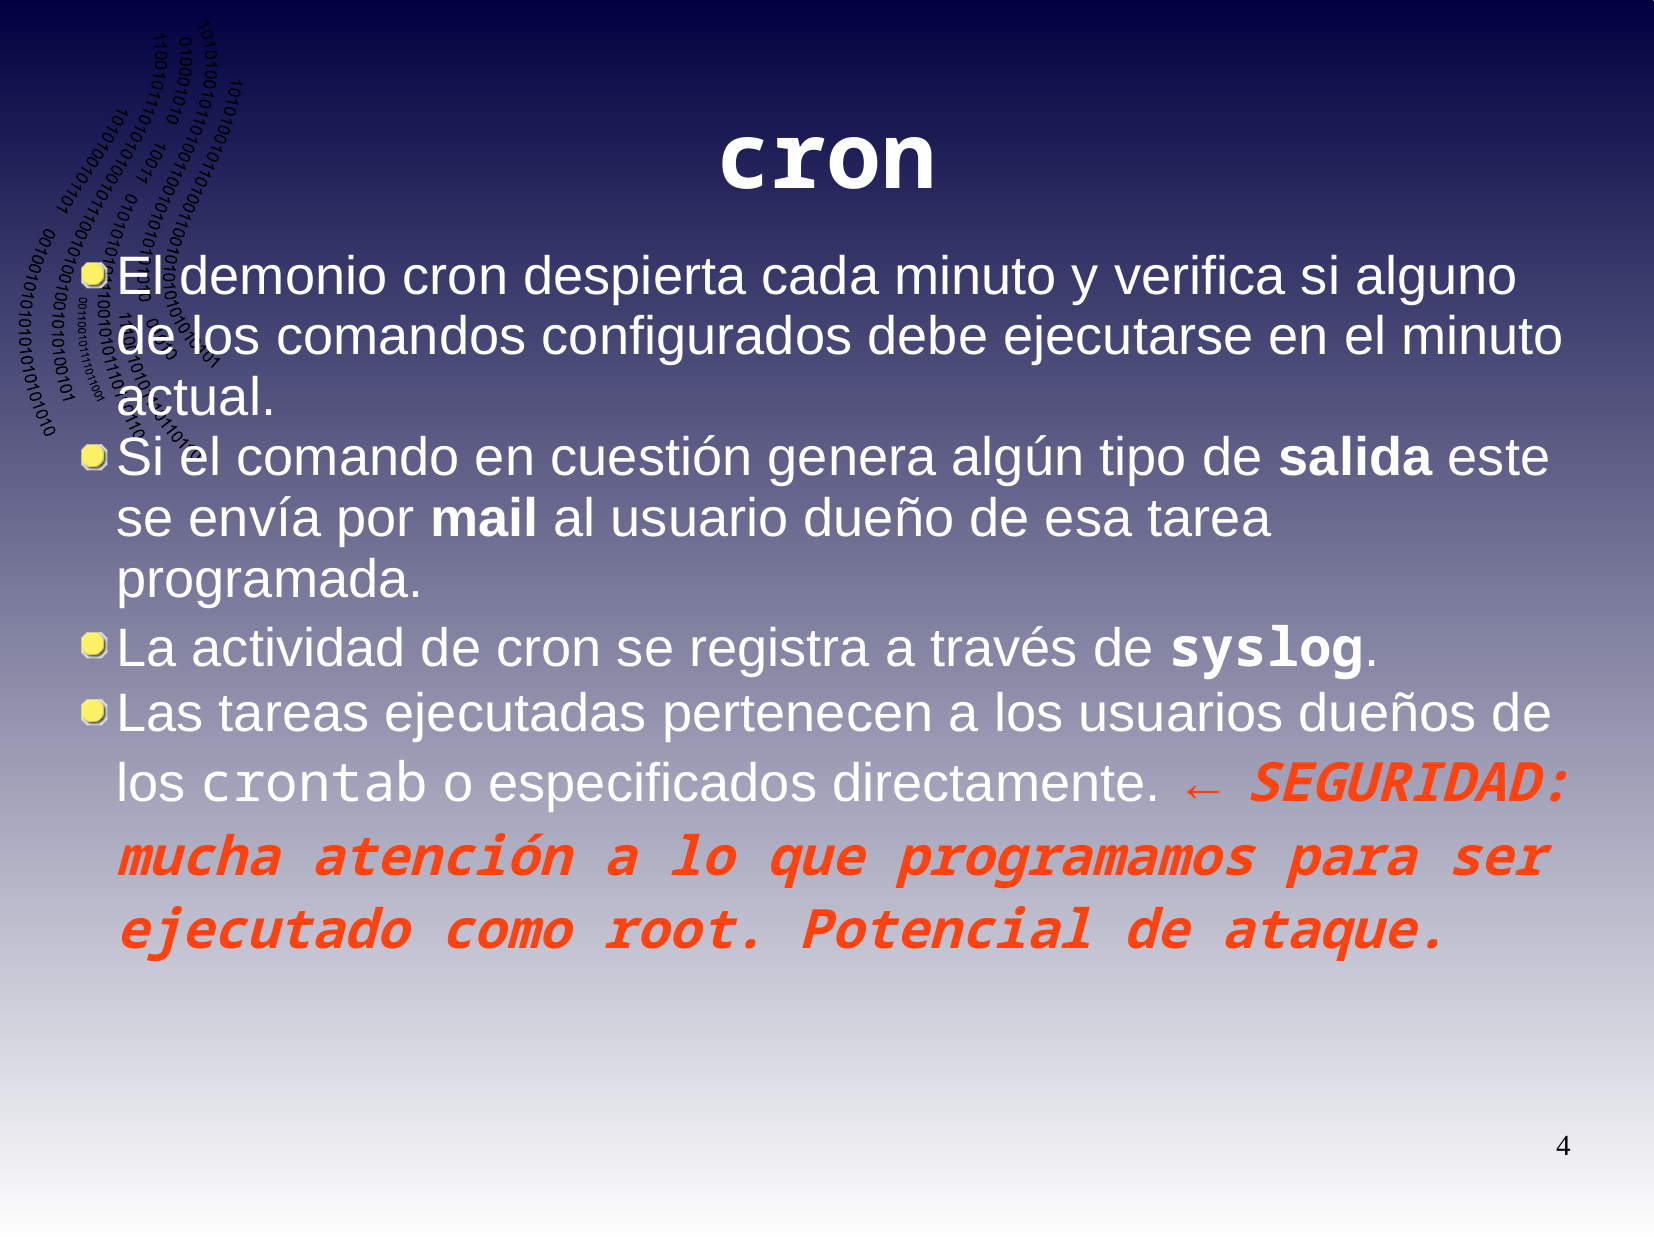

# cron
El demonio cron despierta cada minuto y verifica si alguno de los comandos configurados debe ejecutarse en el minuto actual.
Si el comando en cuestión genera algún tipo de salida este se envía por mail al usuario dueño de esa tarea programada.
La actividad de cron se registra a través de syslog.
Las tareas ejecutadas pertenecen a los usuarios dueños de los crontab o especificados directamente. ← SEGURIDAD: mucha atención a lo que programamos para ser ejecutado como root. Potencial de ataque.
4